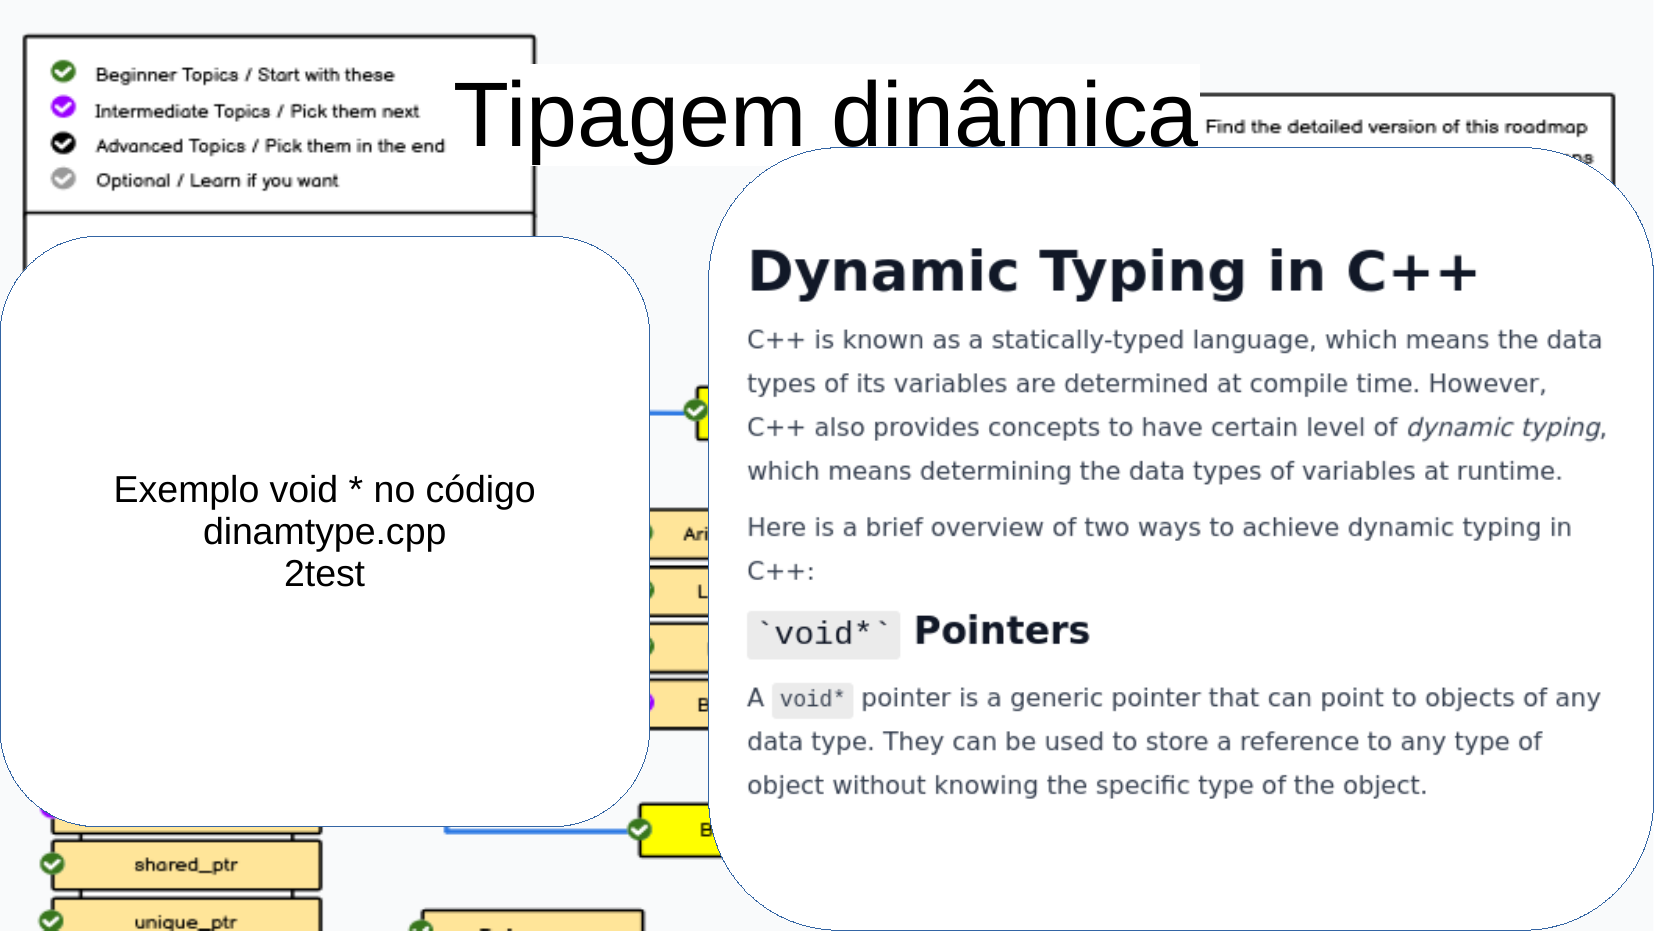

# Tipagem dinâmica
Exemplo void * no código dinamtype.cpp
2test